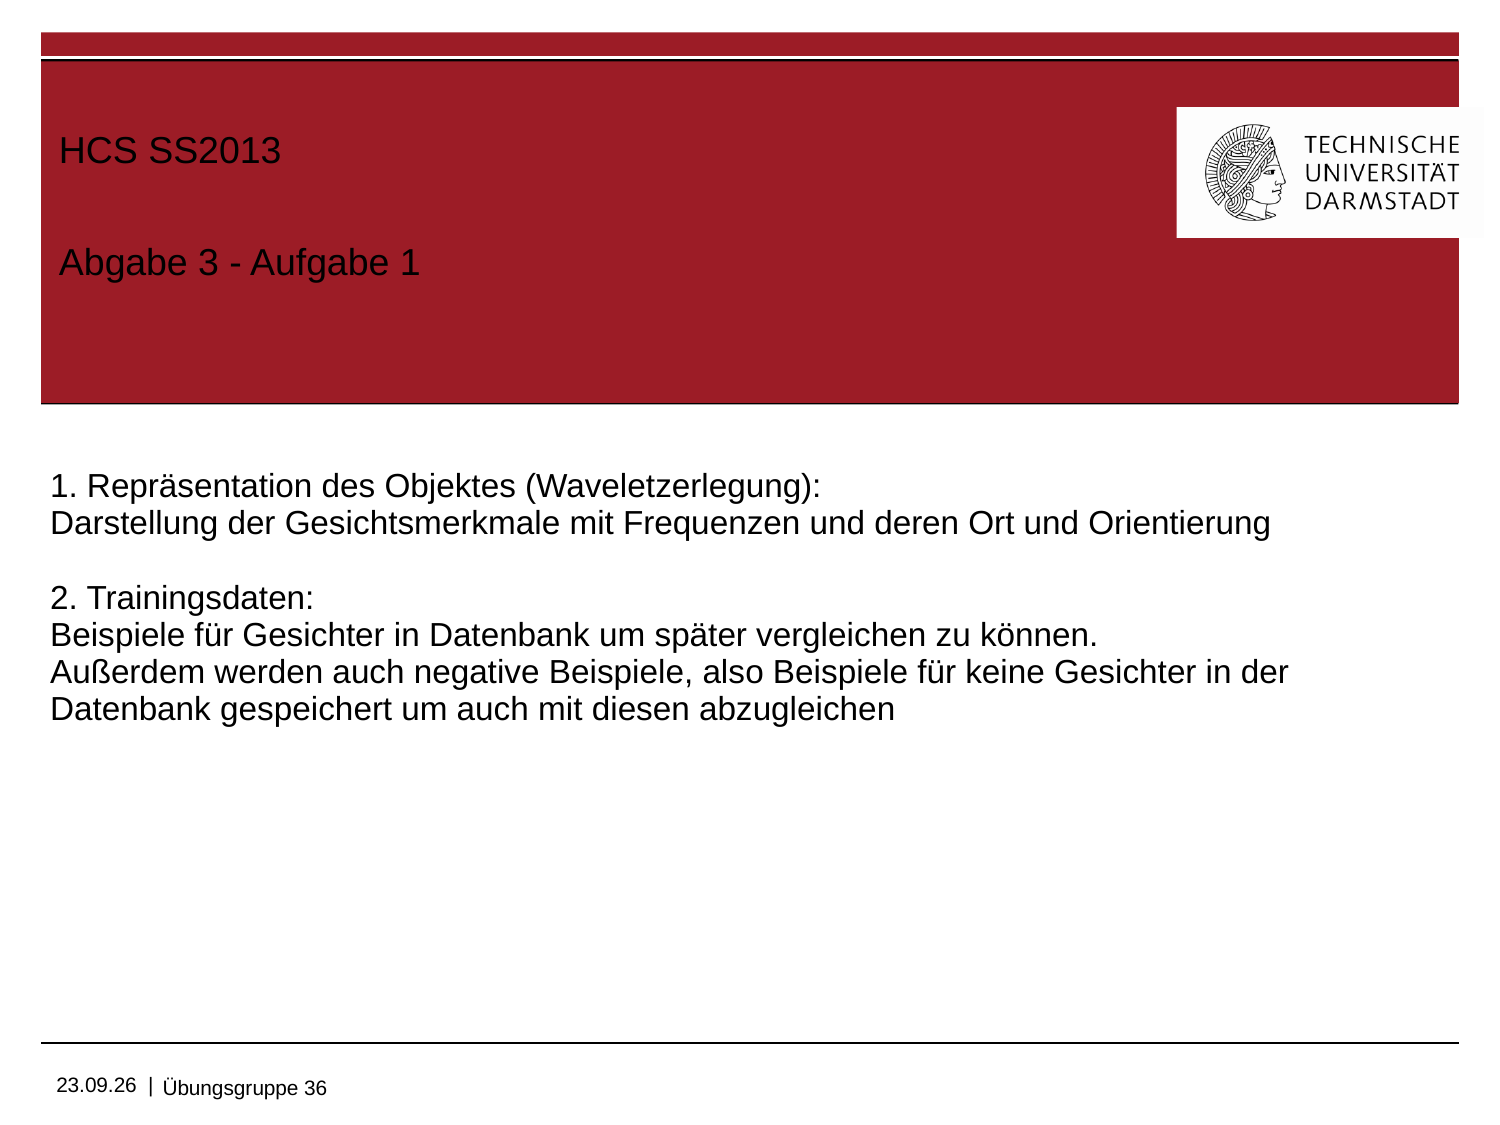

HCS SS2013
# Abgabe 3 - Aufgabe 1
1. Repräsentation des Objektes (Waveletzerlegung):
Darstellung der Gesichtsmerkmale mit Frequenzen und deren Ort und Orientierung
2. Trainingsdaten:
Beispiele für Gesichter in Datenbank um später vergleichen zu können.
Außerdem werden auch negative Beispiele, also Beispiele für keine Gesichter in der Datenbank gespeichert um auch mit diesen abzugleichen
Übungsgruppe 36